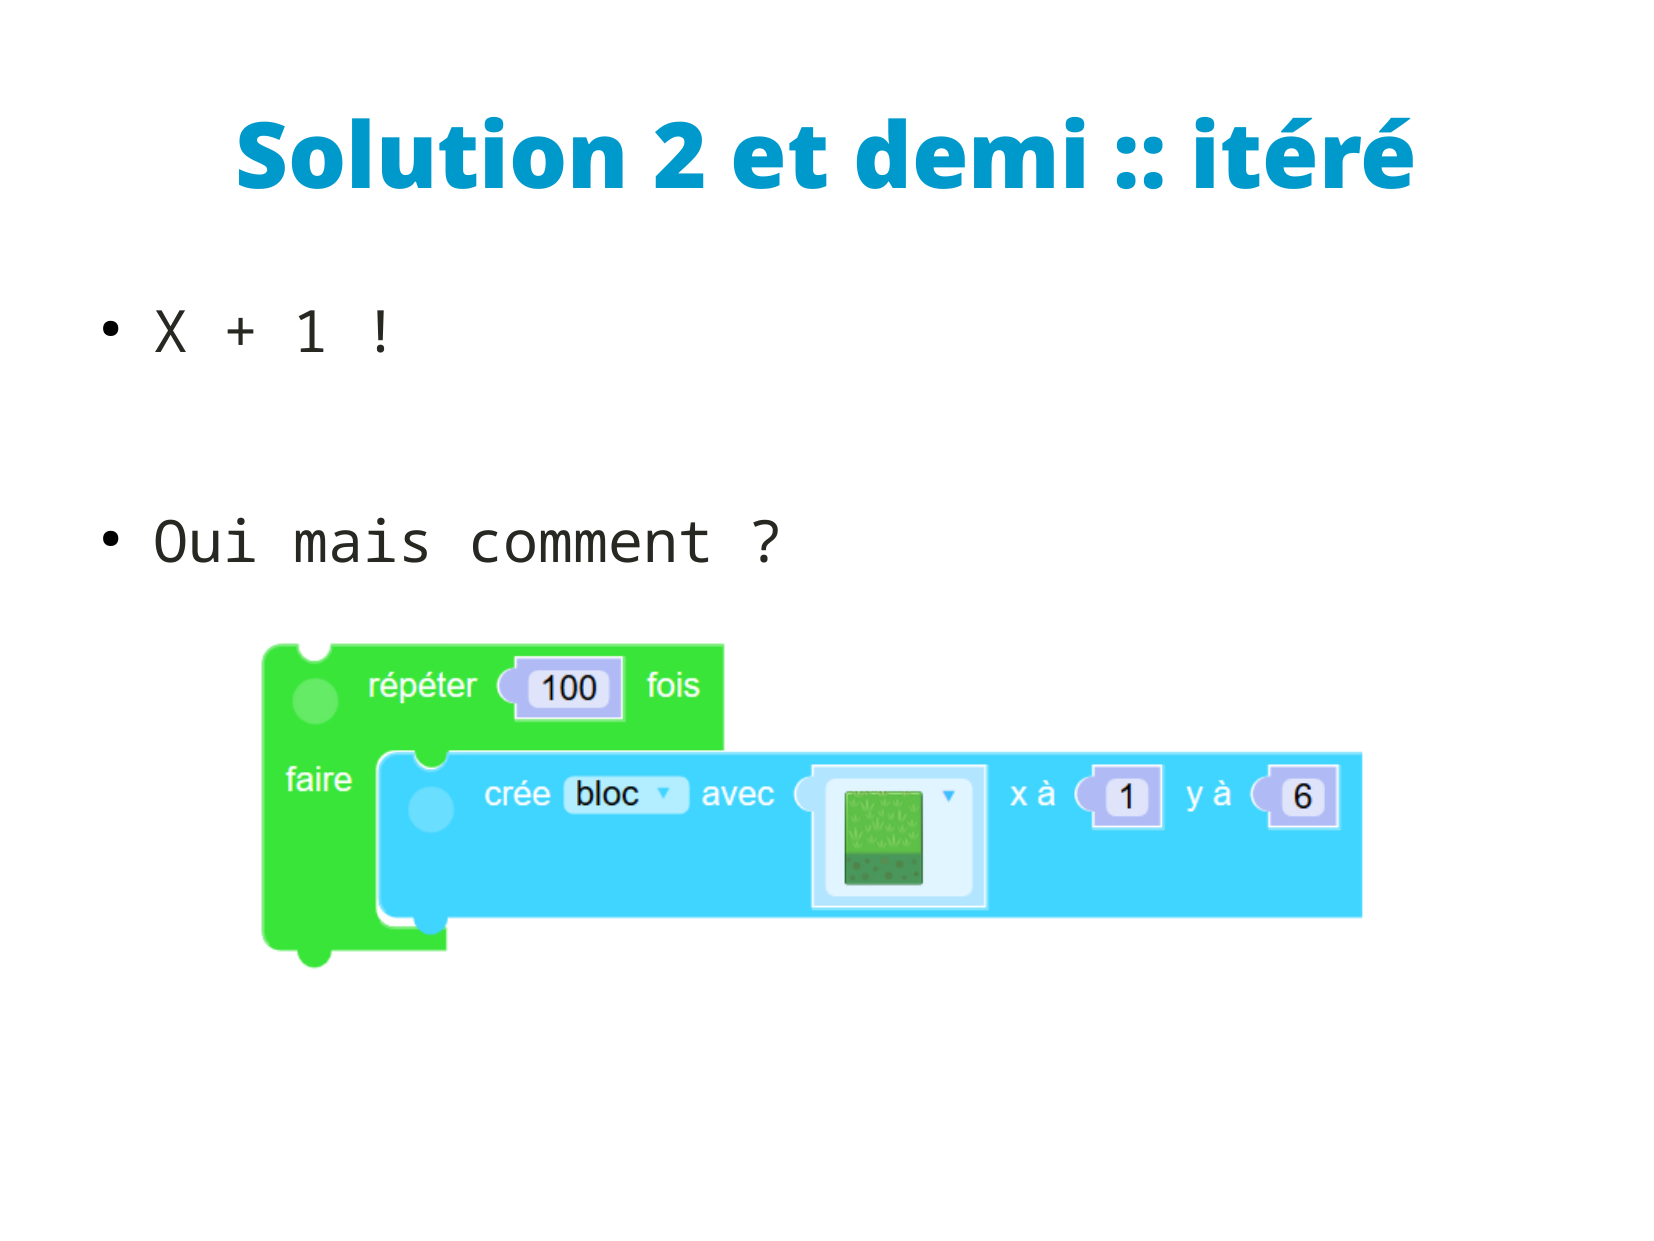

# Solution 2 et demi :: itéré
X + 1 !
Oui mais comment ?